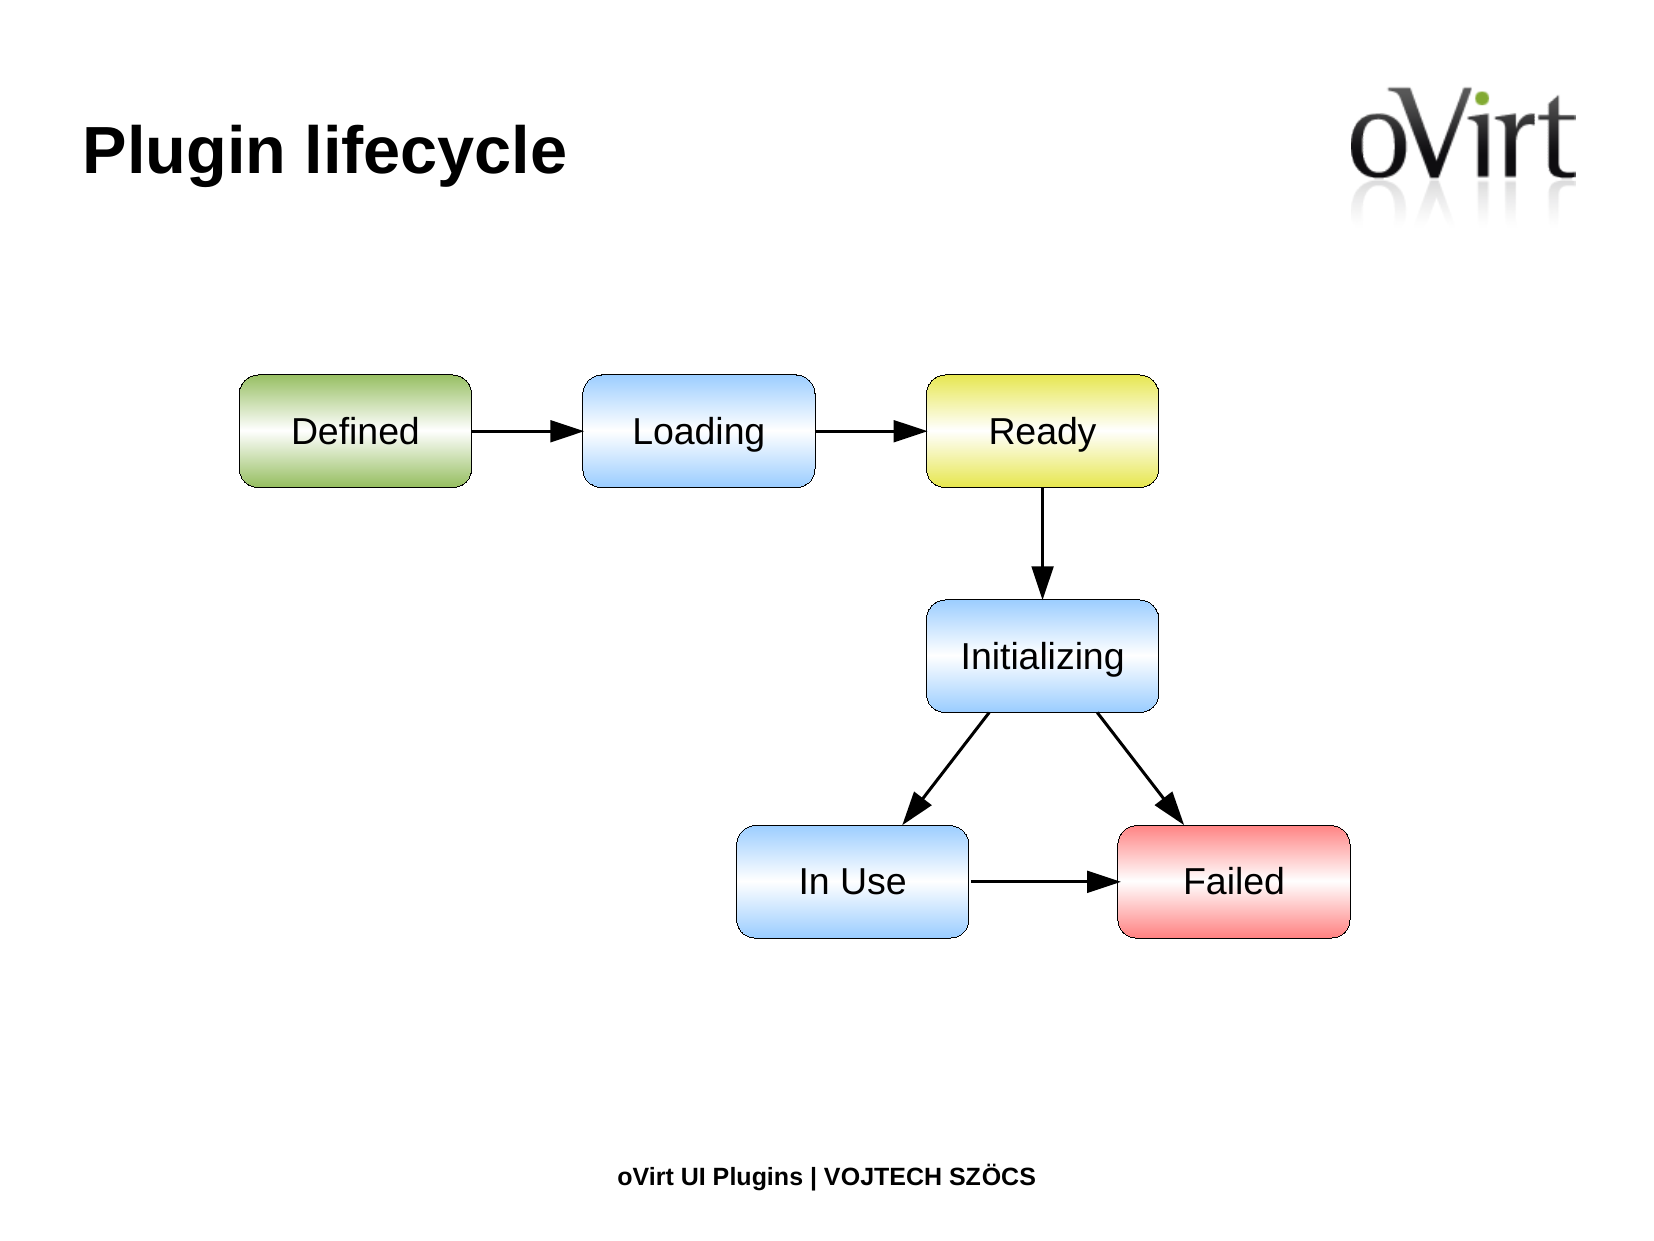

# Plugin lifecycle
Defined
Loading
Ready
Initializing
In Use
Failed